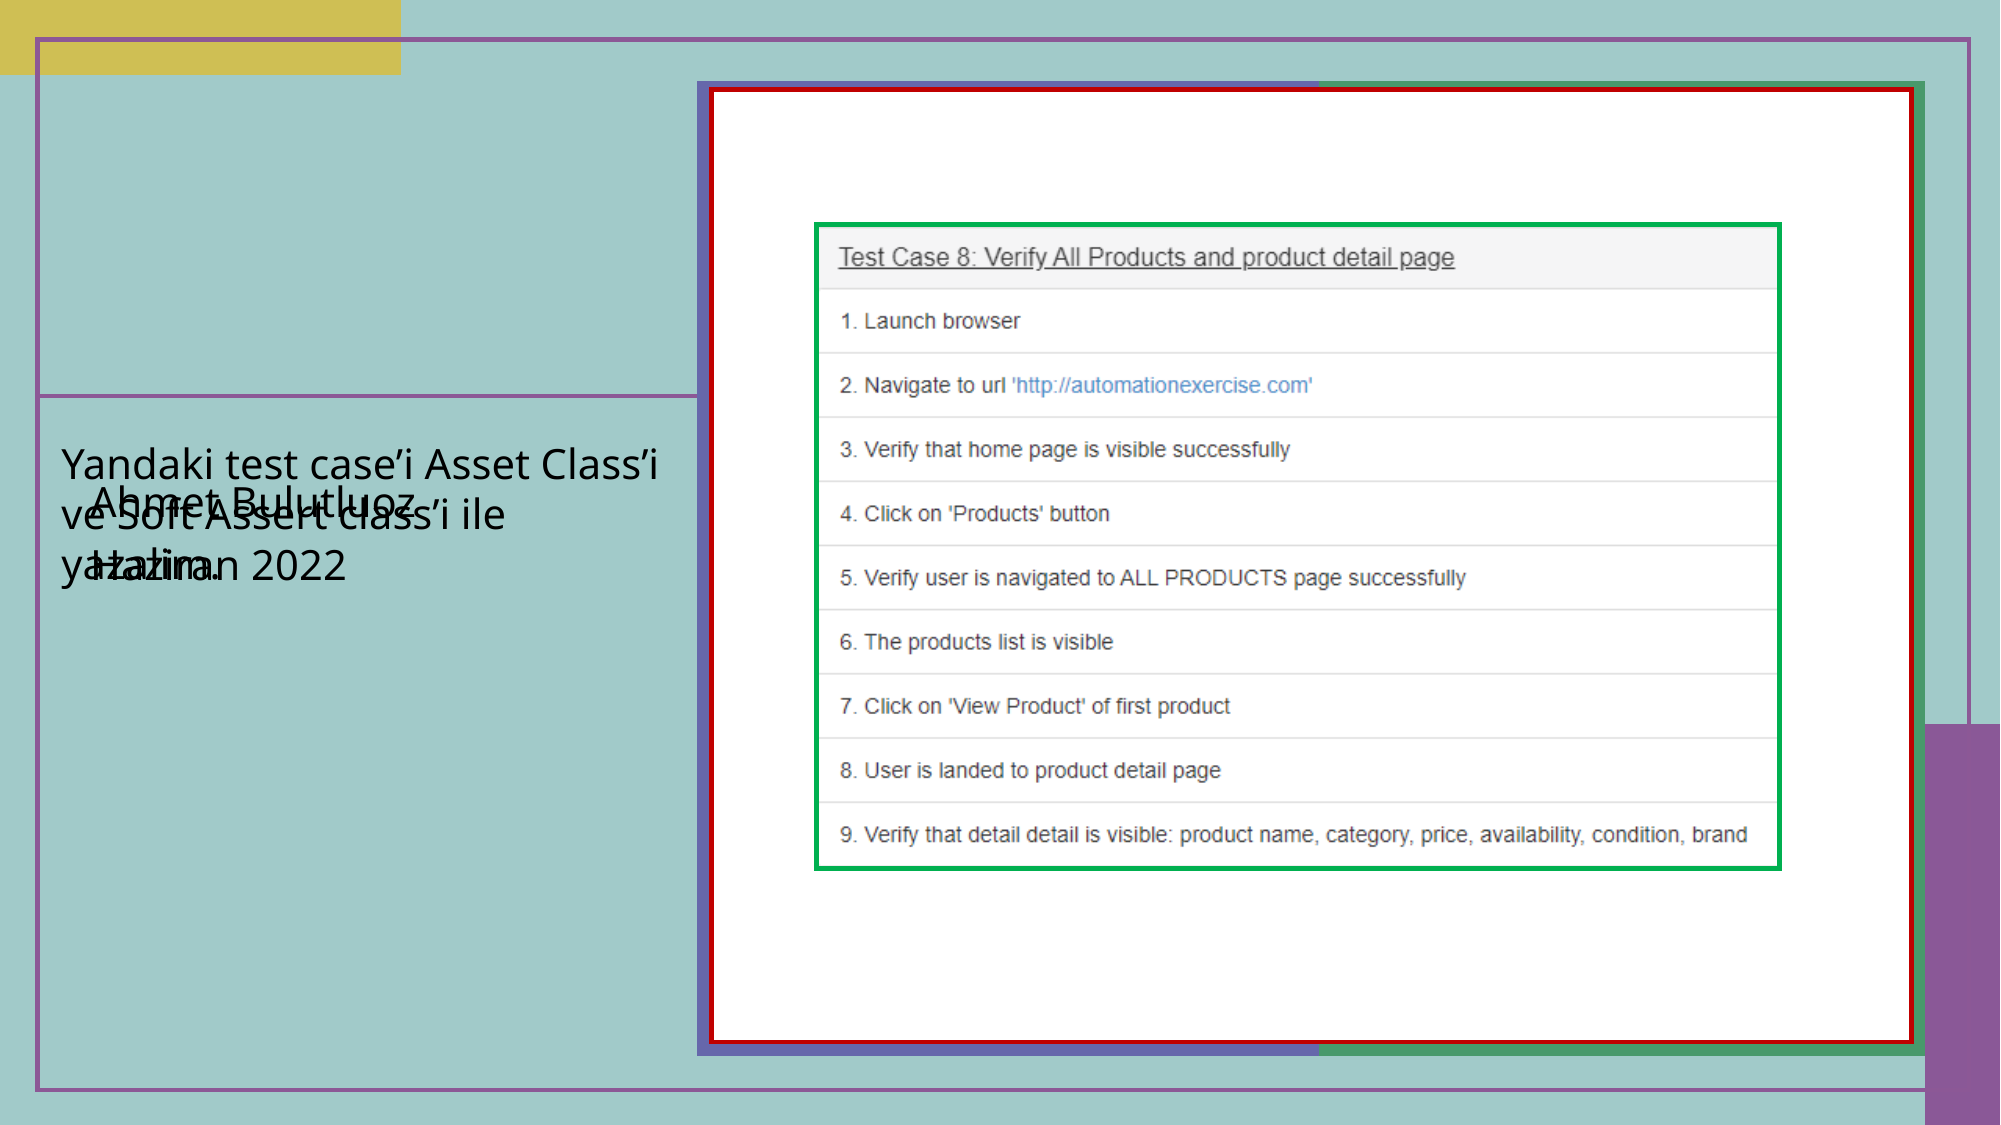

# Ornek Soru
Yandaki test case’i Asset Class’i ve Soft Assert class’i ile yazalim.
Ahmet Bulutluoz Haziran 2022